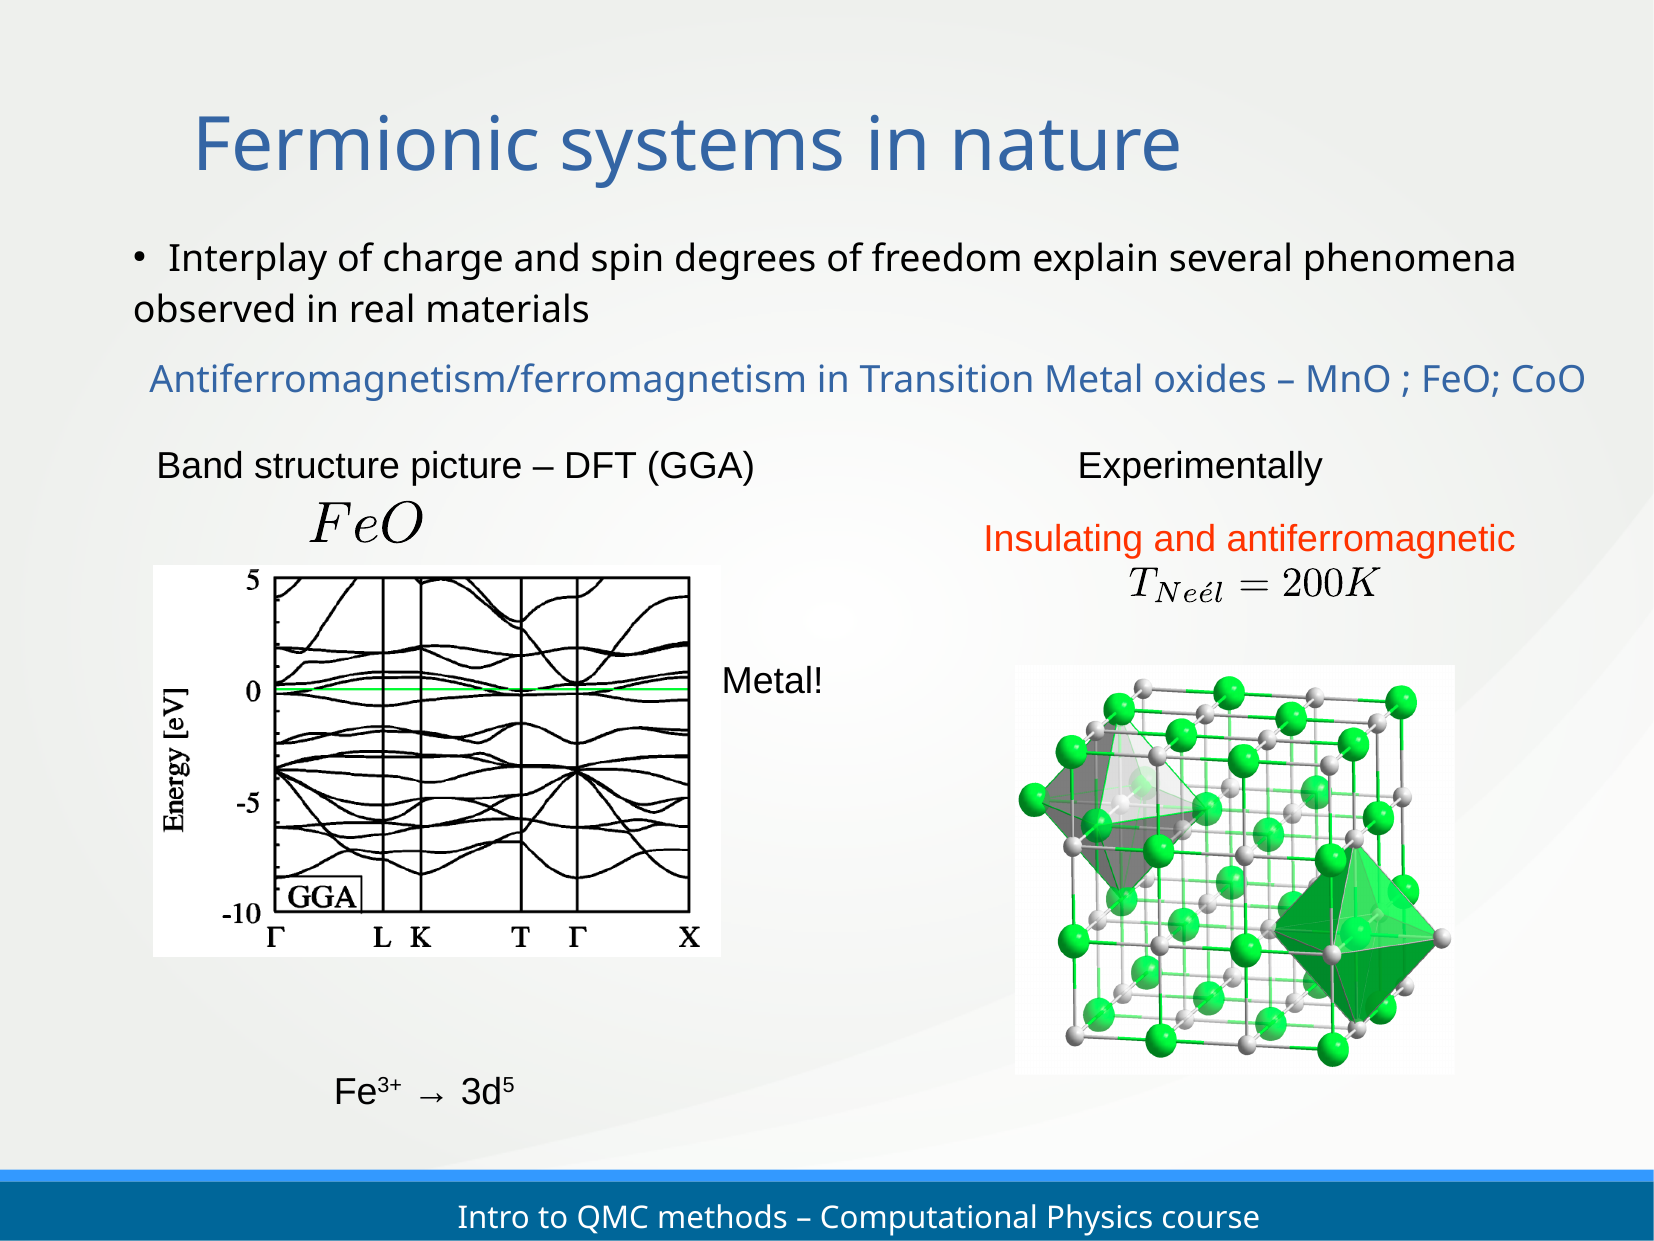

Fermionic systems in nature
Interplay of charge and spin degrees of freedom explain several phenomena
observed in real materials
Antiferromagnetism/ferromagnetism in Transition Metal oxides – MnO ; FeO; CoO
Band structure picture – DFT (GGA)
Experimentally
Insulating and antiferromagnetic
Metal!
Fe3+
→ 3d5